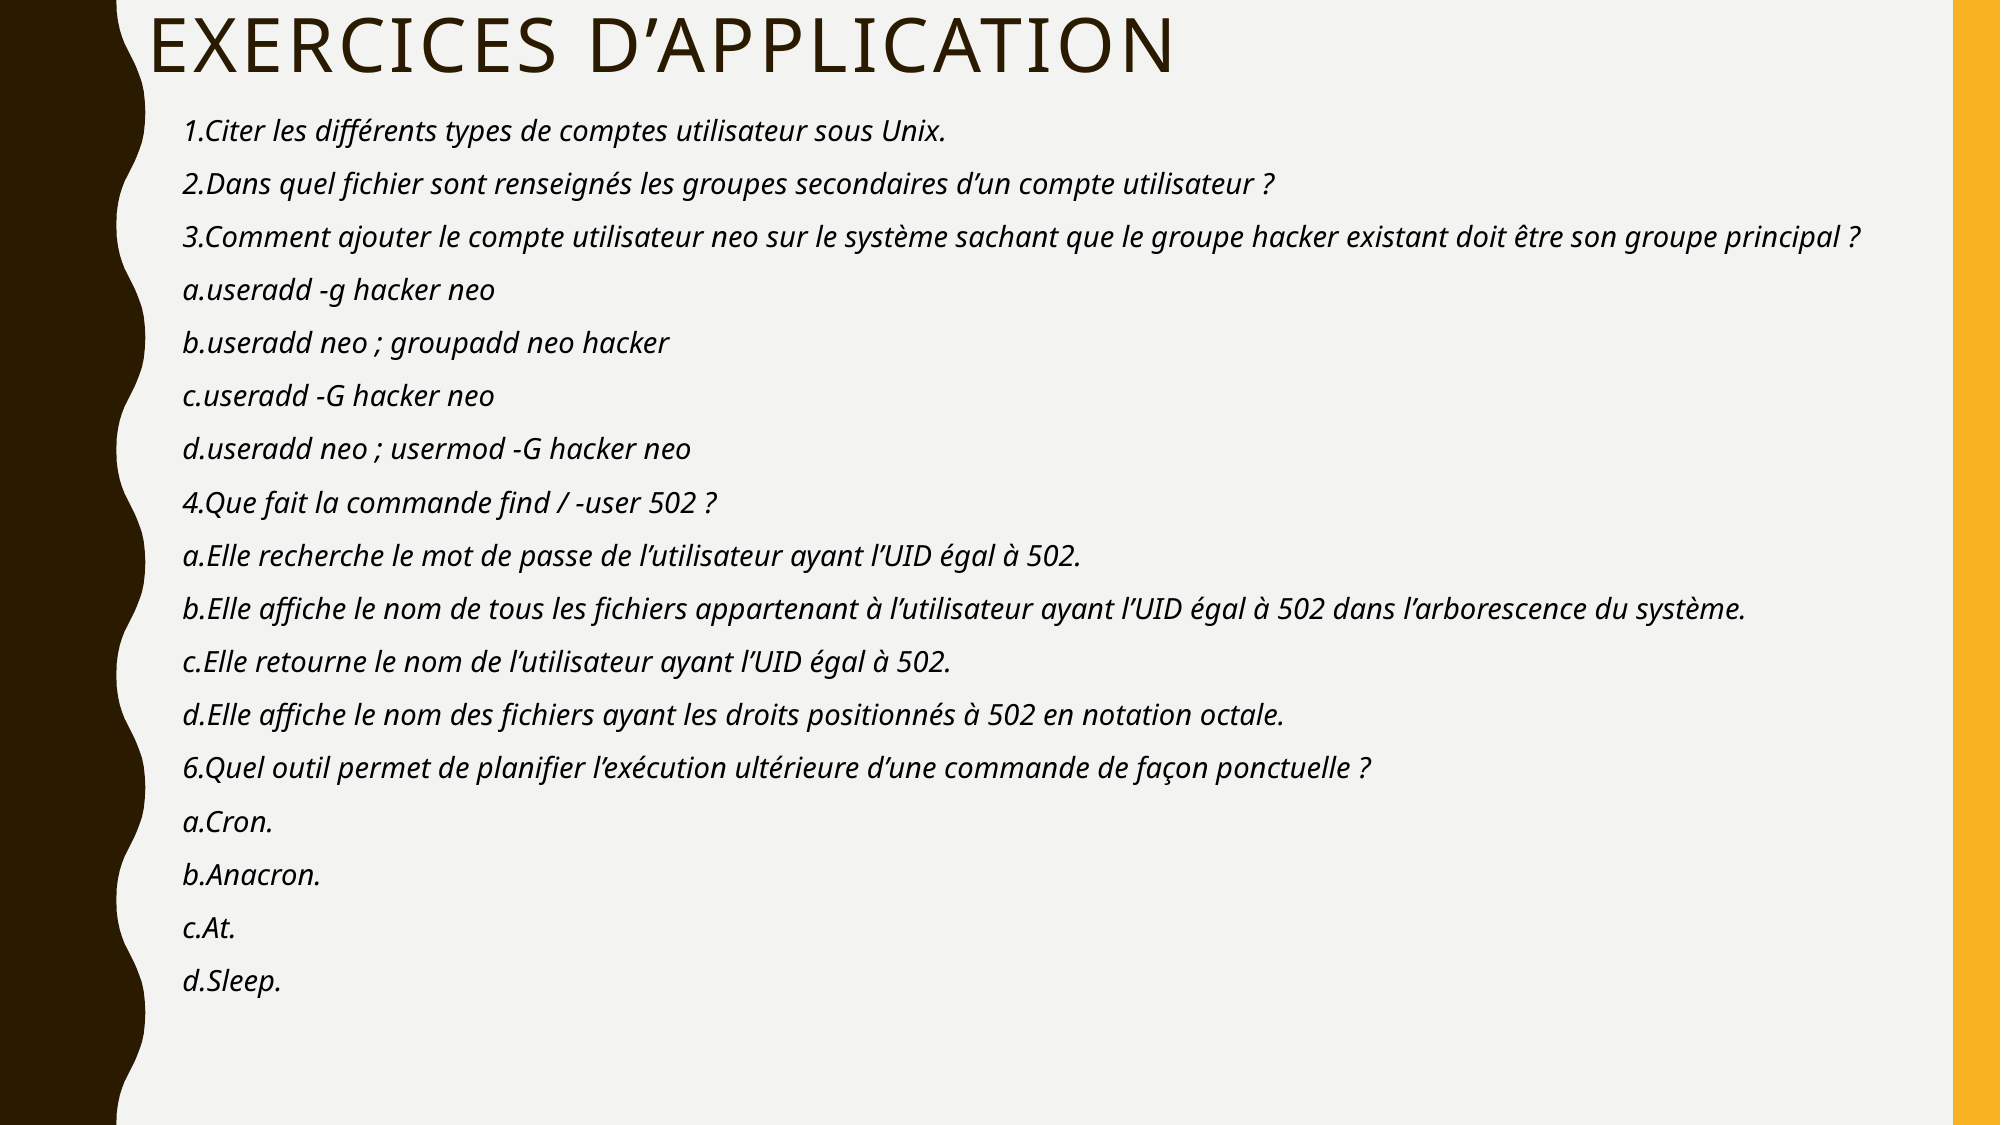

# EXERCICES D’APPLICATION
1.Citer les différents types de comptes utilisateur sous Unix.
2.Dans quel fichier sont renseignés les groupes secondaires d’un compte utilisateur ?
3.Comment ajouter le compte utilisateur neo sur le système sachant que le groupe hacker existant doit être son groupe principal ?
a.useradd -g hacker neo
b.useradd neo ; groupadd neo hacker
c.useradd -G hacker neo
d.useradd neo ; usermod -G hacker neo
4.Que fait la commande find / -user 502 ?
a.Elle recherche le mot de passe de l’utilisateur ayant l’UID égal à 502.
b.Elle affiche le nom de tous les fichiers appartenant à l’utilisateur ayant l’UID égal à 502 dans l’arborescence du système.
c.Elle retourne le nom de l’utilisateur ayant l’UID égal à 502.
d.Elle affiche le nom des fichiers ayant les droits positionnés à 502 en notation octale.
6.Quel outil permet de planifier l’exécution ultérieure d’une commande de façon ponctuelle ?
a.Cron.
b.Anacron.
c.At.
d.Sleep.